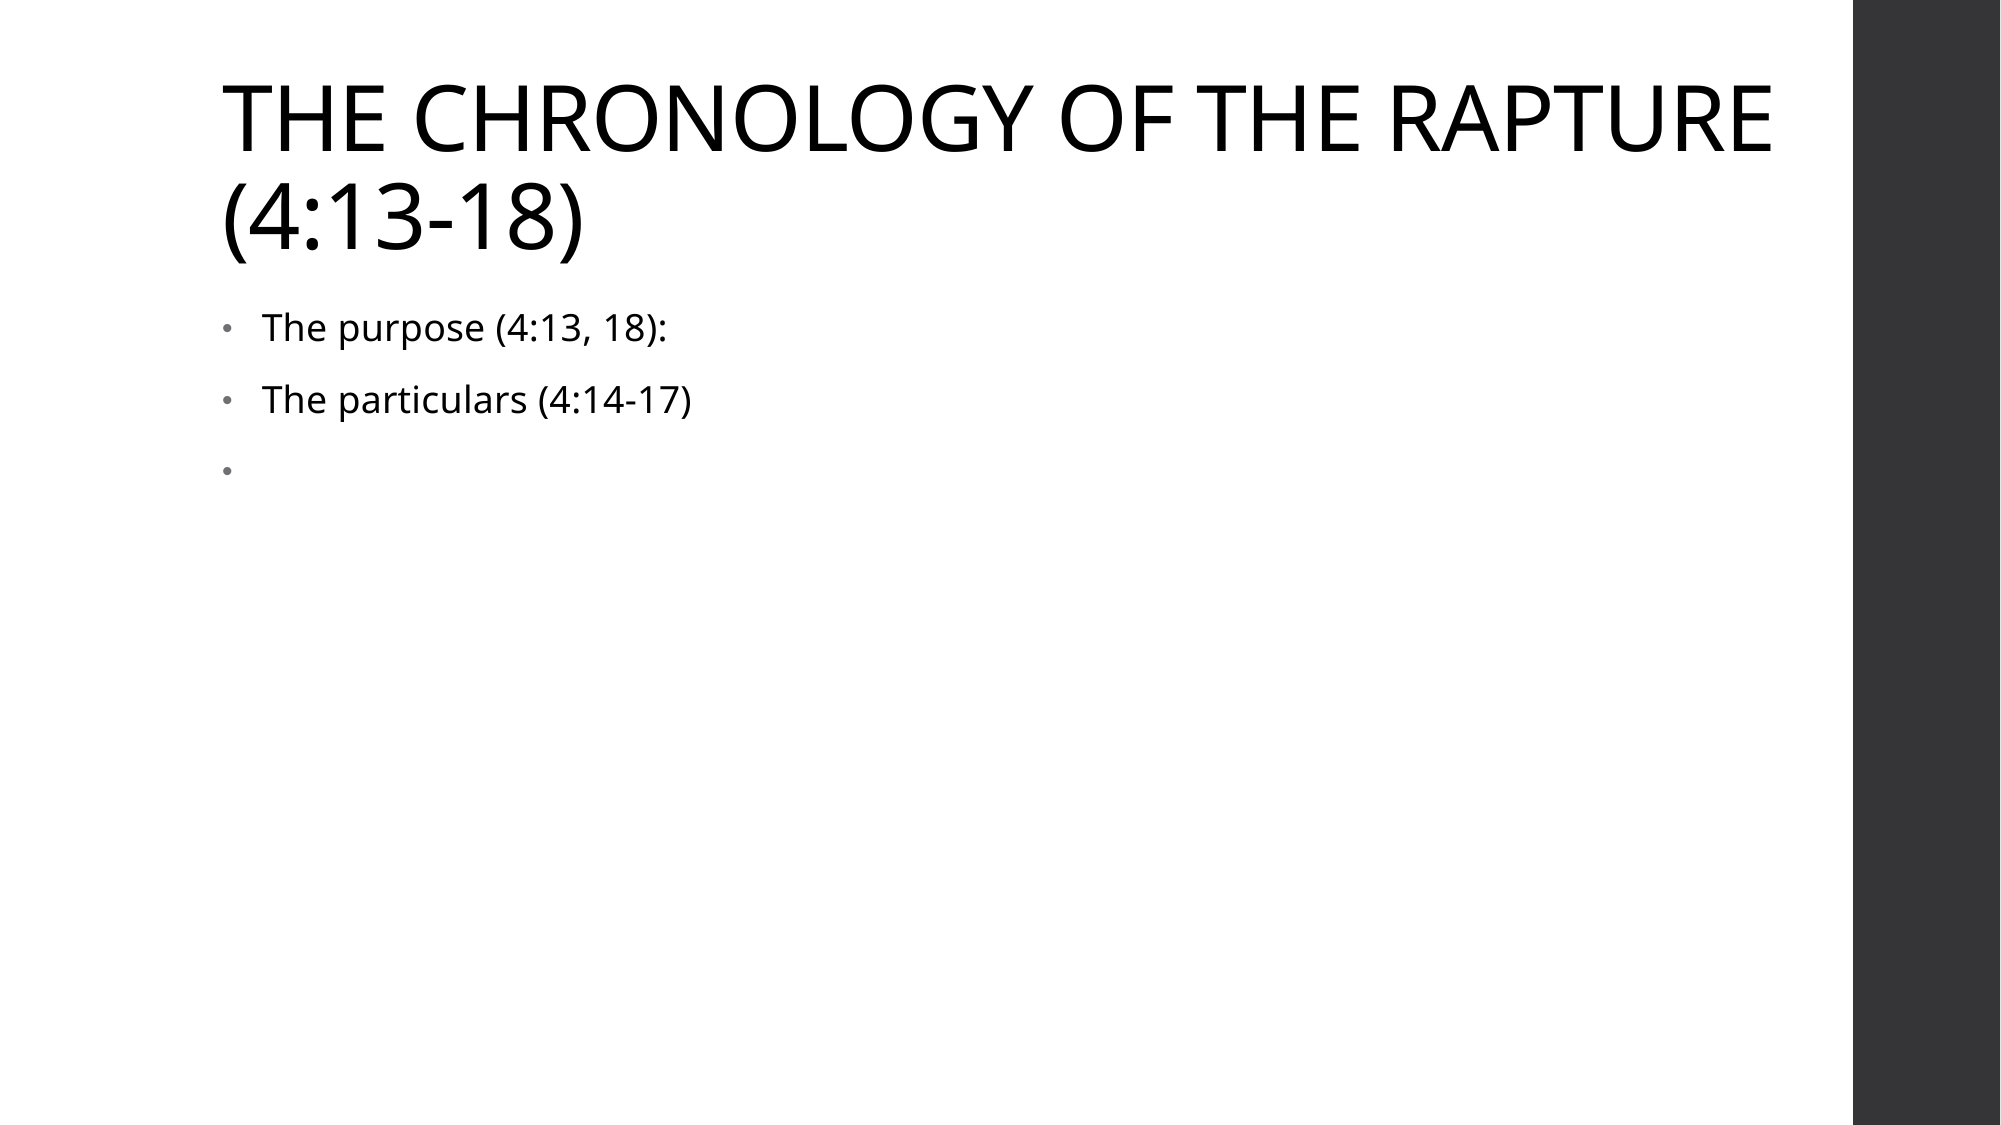

# THE CHRONOLOGY OF THE RAPTURE (4:13-18)
 The purpose (4:13, 18):
 The particulars (4:14-17)